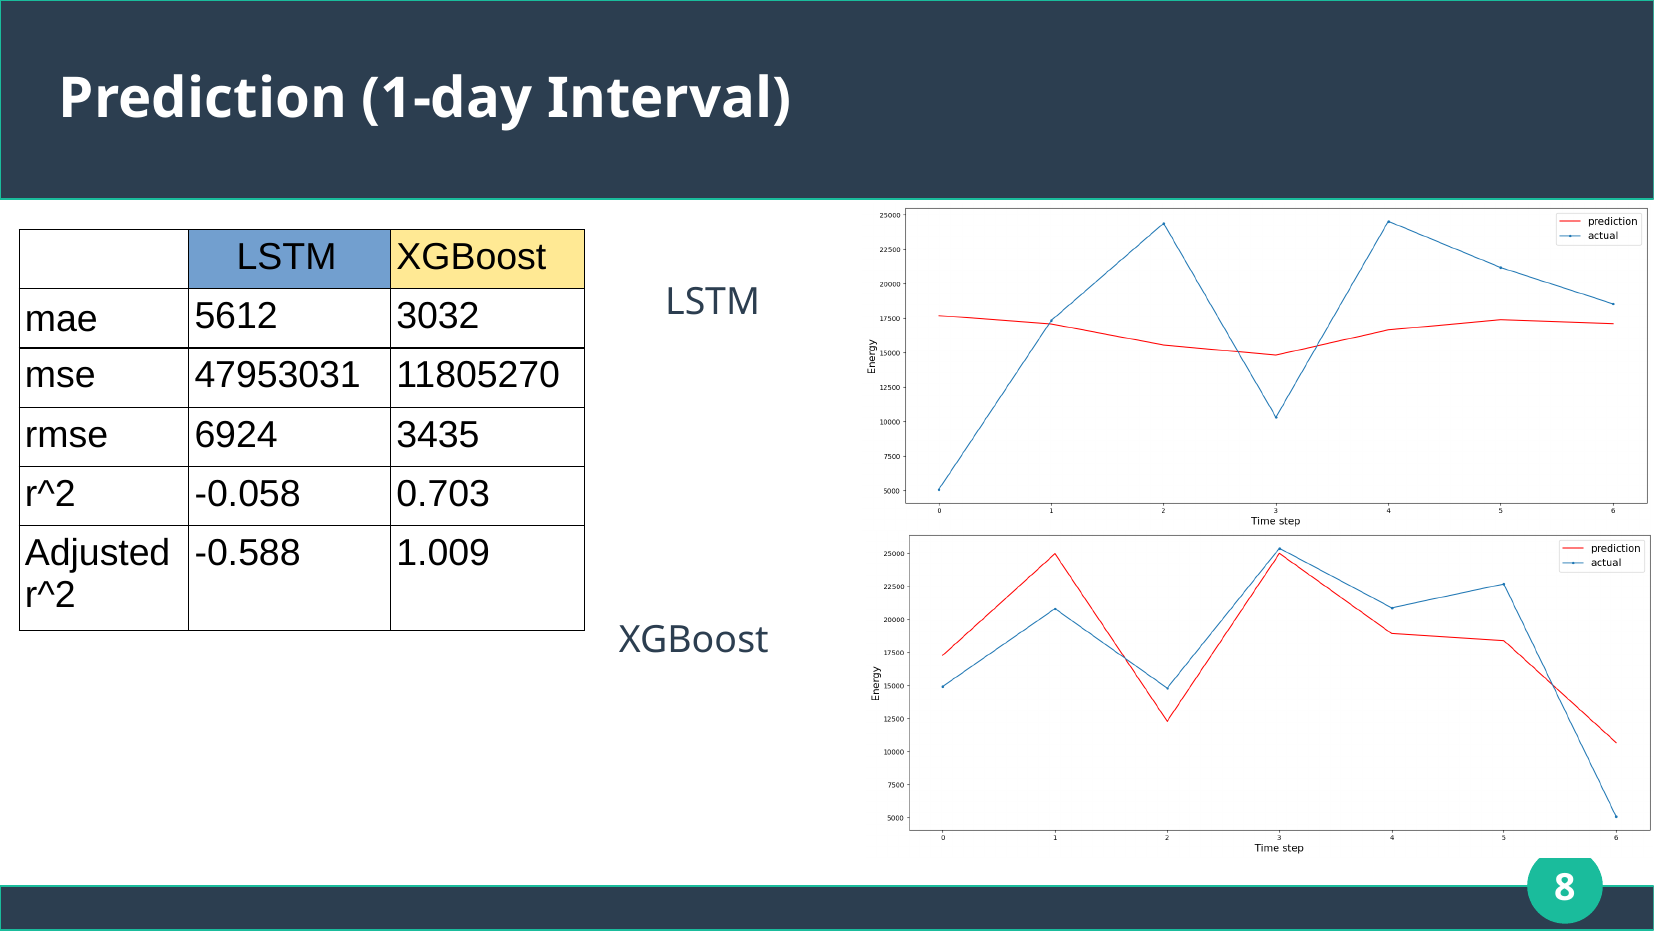

# Prediction (1-day Interval)
| | LSTM | XGBoost |
| --- | --- | --- |
| mae | 5612 | 3032 |
| mse | 47953031 | 11805270 |
| rmse | 6924 | 3435 |
| r^2 | -0.058 | 0.703 |
| Adjusted r^2 | -0.588 | 1.009 |
LSTM
XGBoost
8